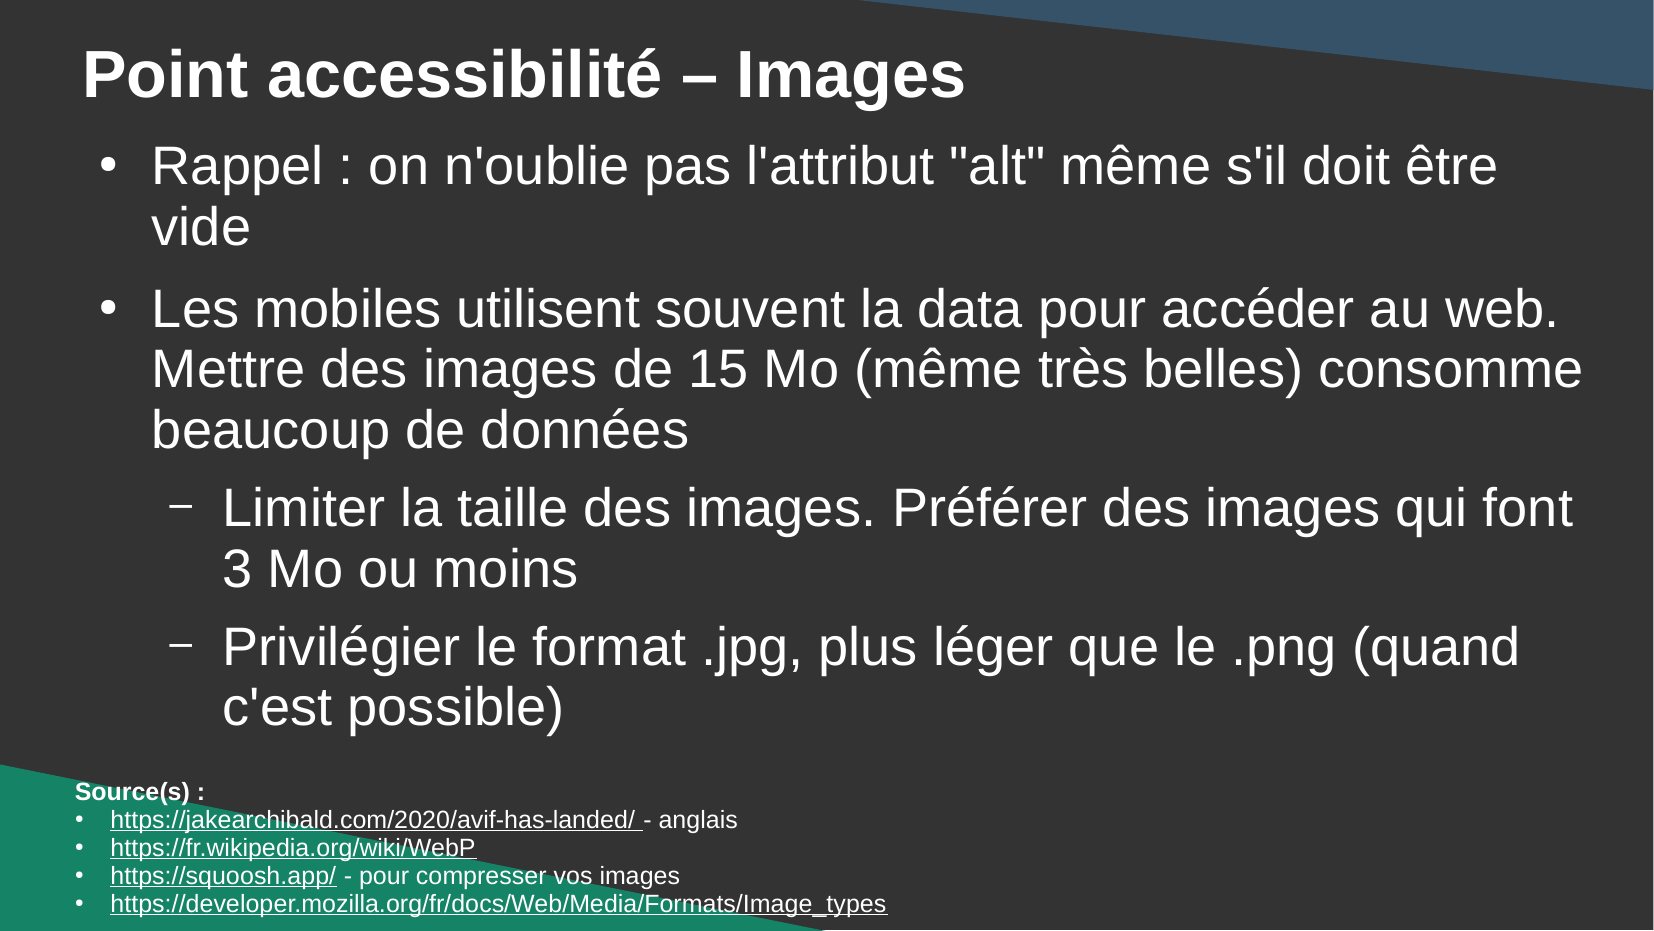

# Point accessibilité – Images
Rappel : on n'oublie pas l'attribut "alt" même s'il doit être vide
Les mobiles utilisent souvent la data pour accéder au web. Mettre des images de 15 Mo (même très belles) consomme beaucoup de données
Limiter la taille des images. Préférer des images qui font 3 Mo ou moins
Privilégier le format .jpg, plus léger que le .png (quand c'est possible)
Source(s) :
https://jakearchibald.com/2020/avif-has-landed/ - anglais
https://fr.wikipedia.org/wiki/WebP
https://squoosh.app/ - pour compresser vos images
https://developer.mozilla.org/fr/docs/Web/Media/Formats/Image_types